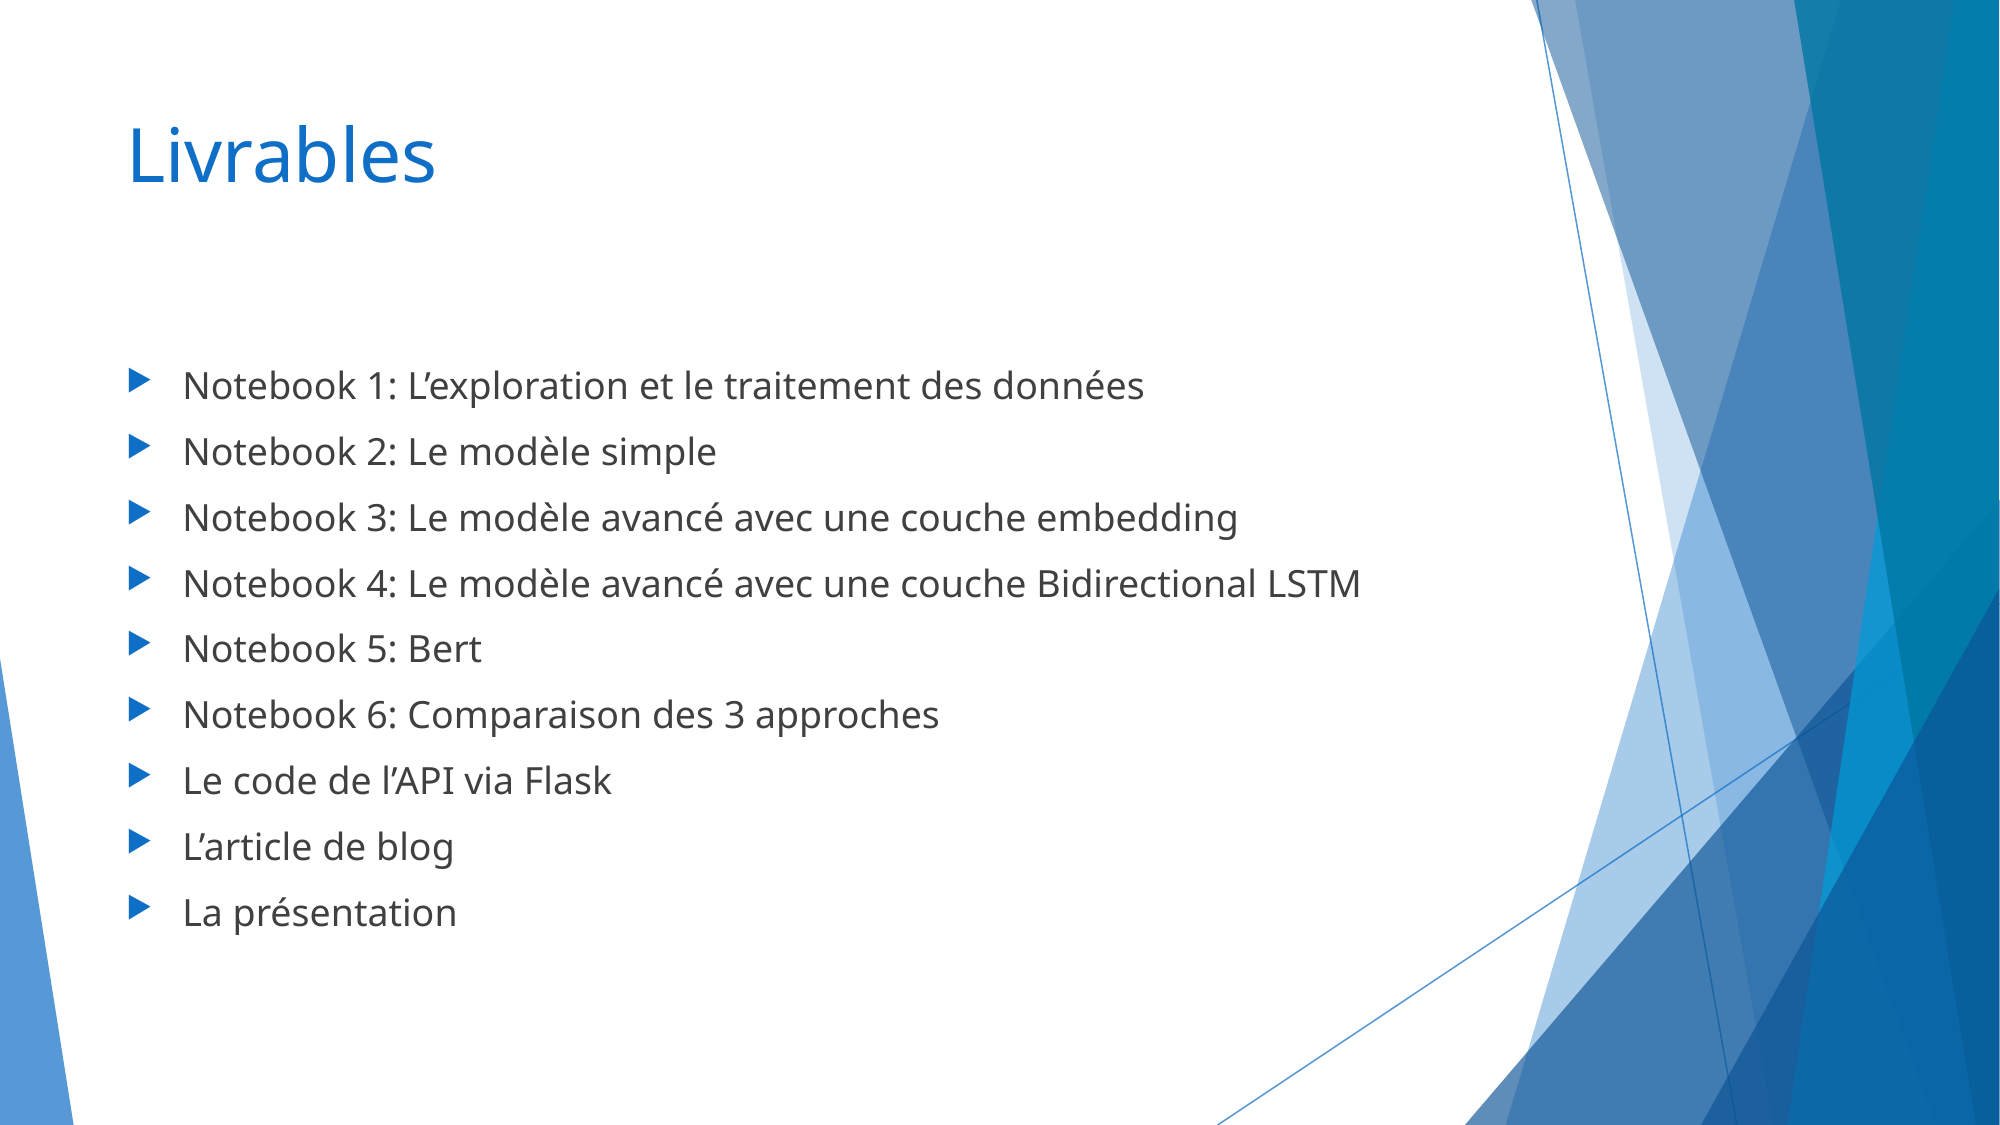

# Livrables
Notebook 1: L’exploration et le traitement des données
Notebook 2: Le modèle simple
Notebook 3: Le modèle avancé avec une couche embedding
Notebook 4: Le modèle avancé avec une couche Bidirectional LSTM
Notebook 5: Bert
Notebook 6: Comparaison des 3 approches
Le code de l’API via Flask
L’article de blog
La présentation